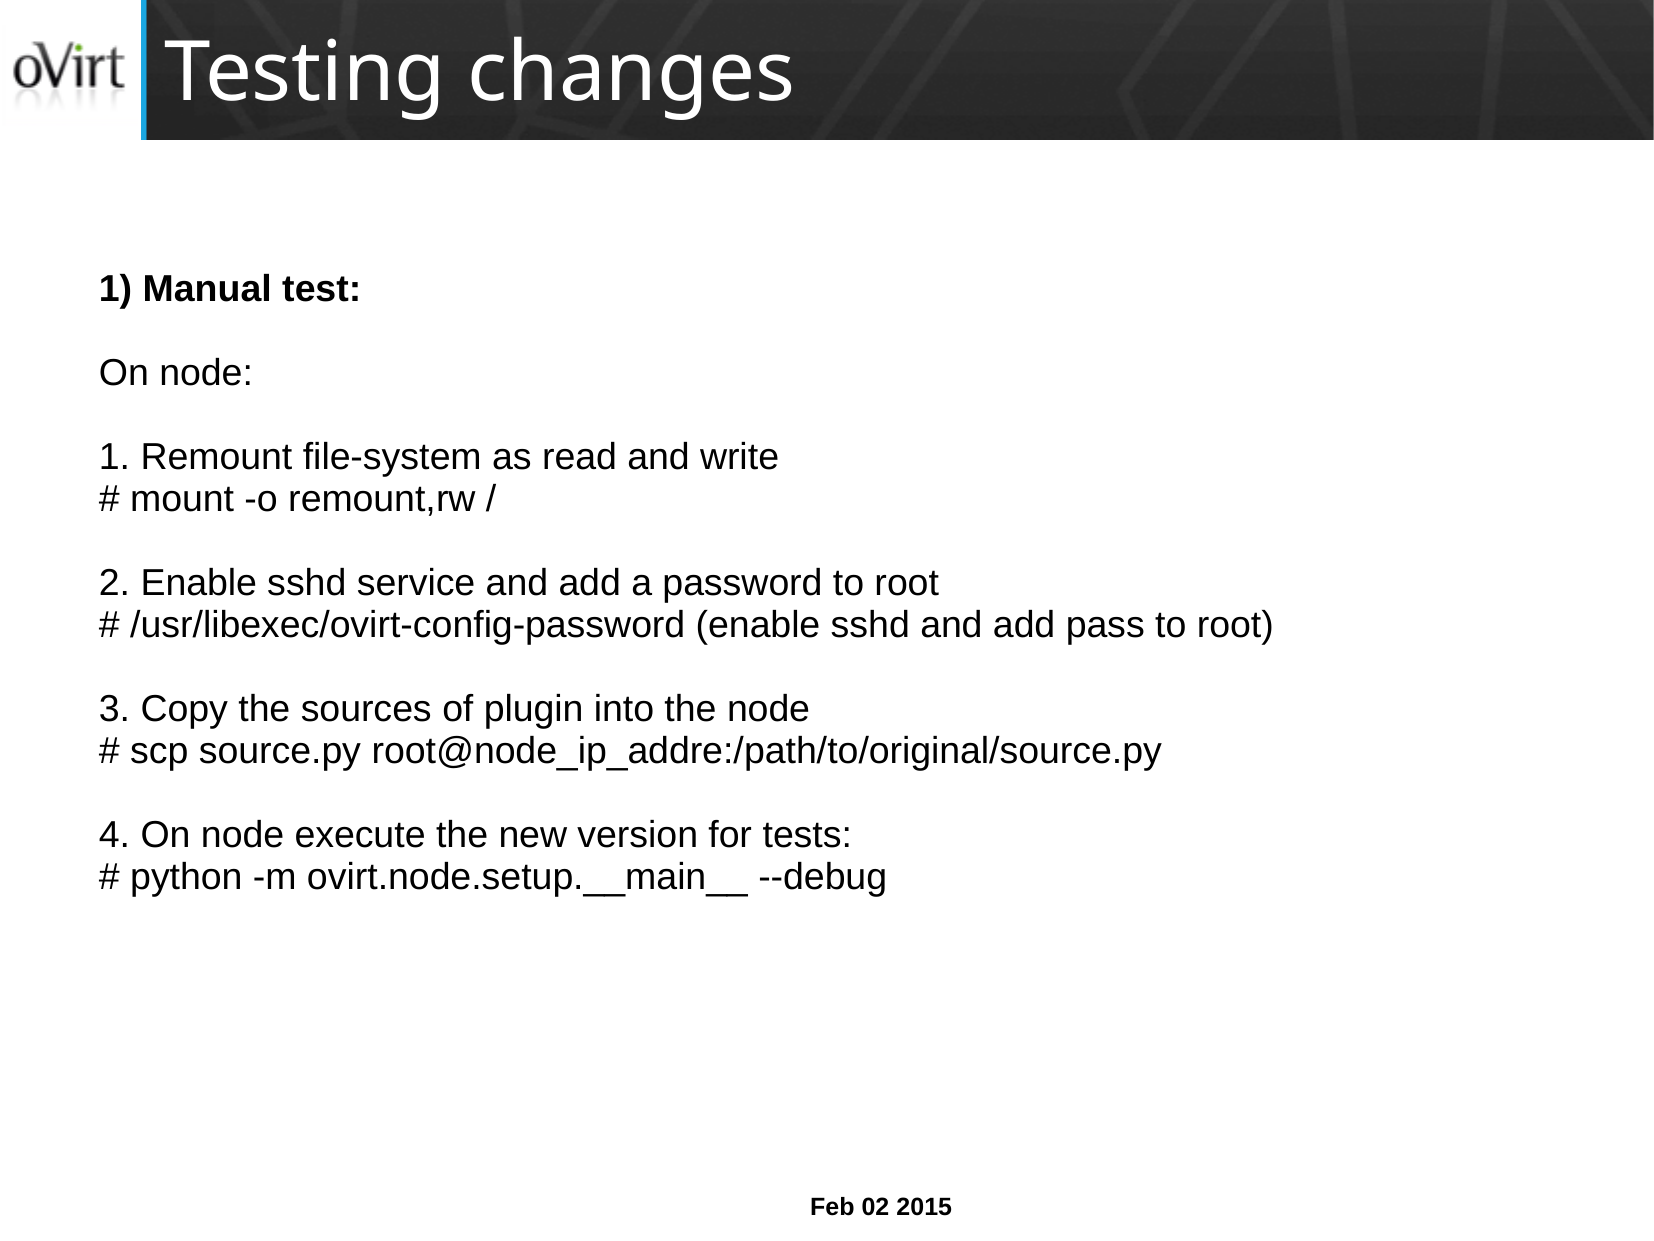

# Testing changes
1) Manual test:
On node:
1. Remount file-system as read and write
# mount -o remount,rw /
2. Enable sshd service and add a password to root
# /usr/libexec/ovirt-config-password (enable sshd and add pass to root)
3. Copy the sources of plugin into the node
# scp source.py root@node_ip_addre:/path/to/original/source.py
4. On node execute the new version for tests:
# python -m ovirt.node.setup.__main__ --debug